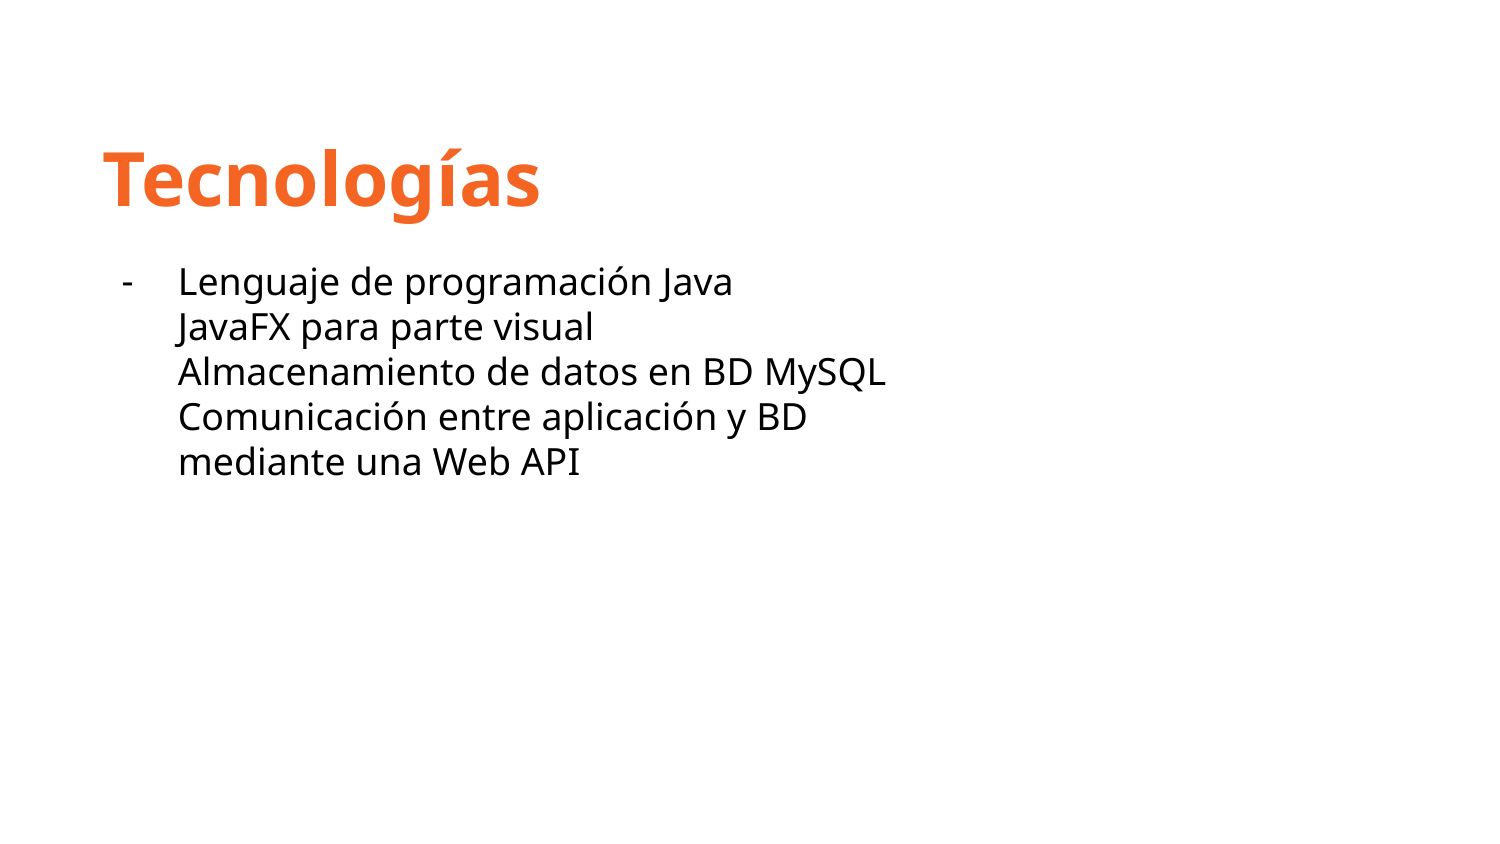

# Tecnologías
Lenguaje de programación Java
JavaFX para parte visual
Almacenamiento de datos en BD MySQL
Comunicación entre aplicación y BD mediante una Web API